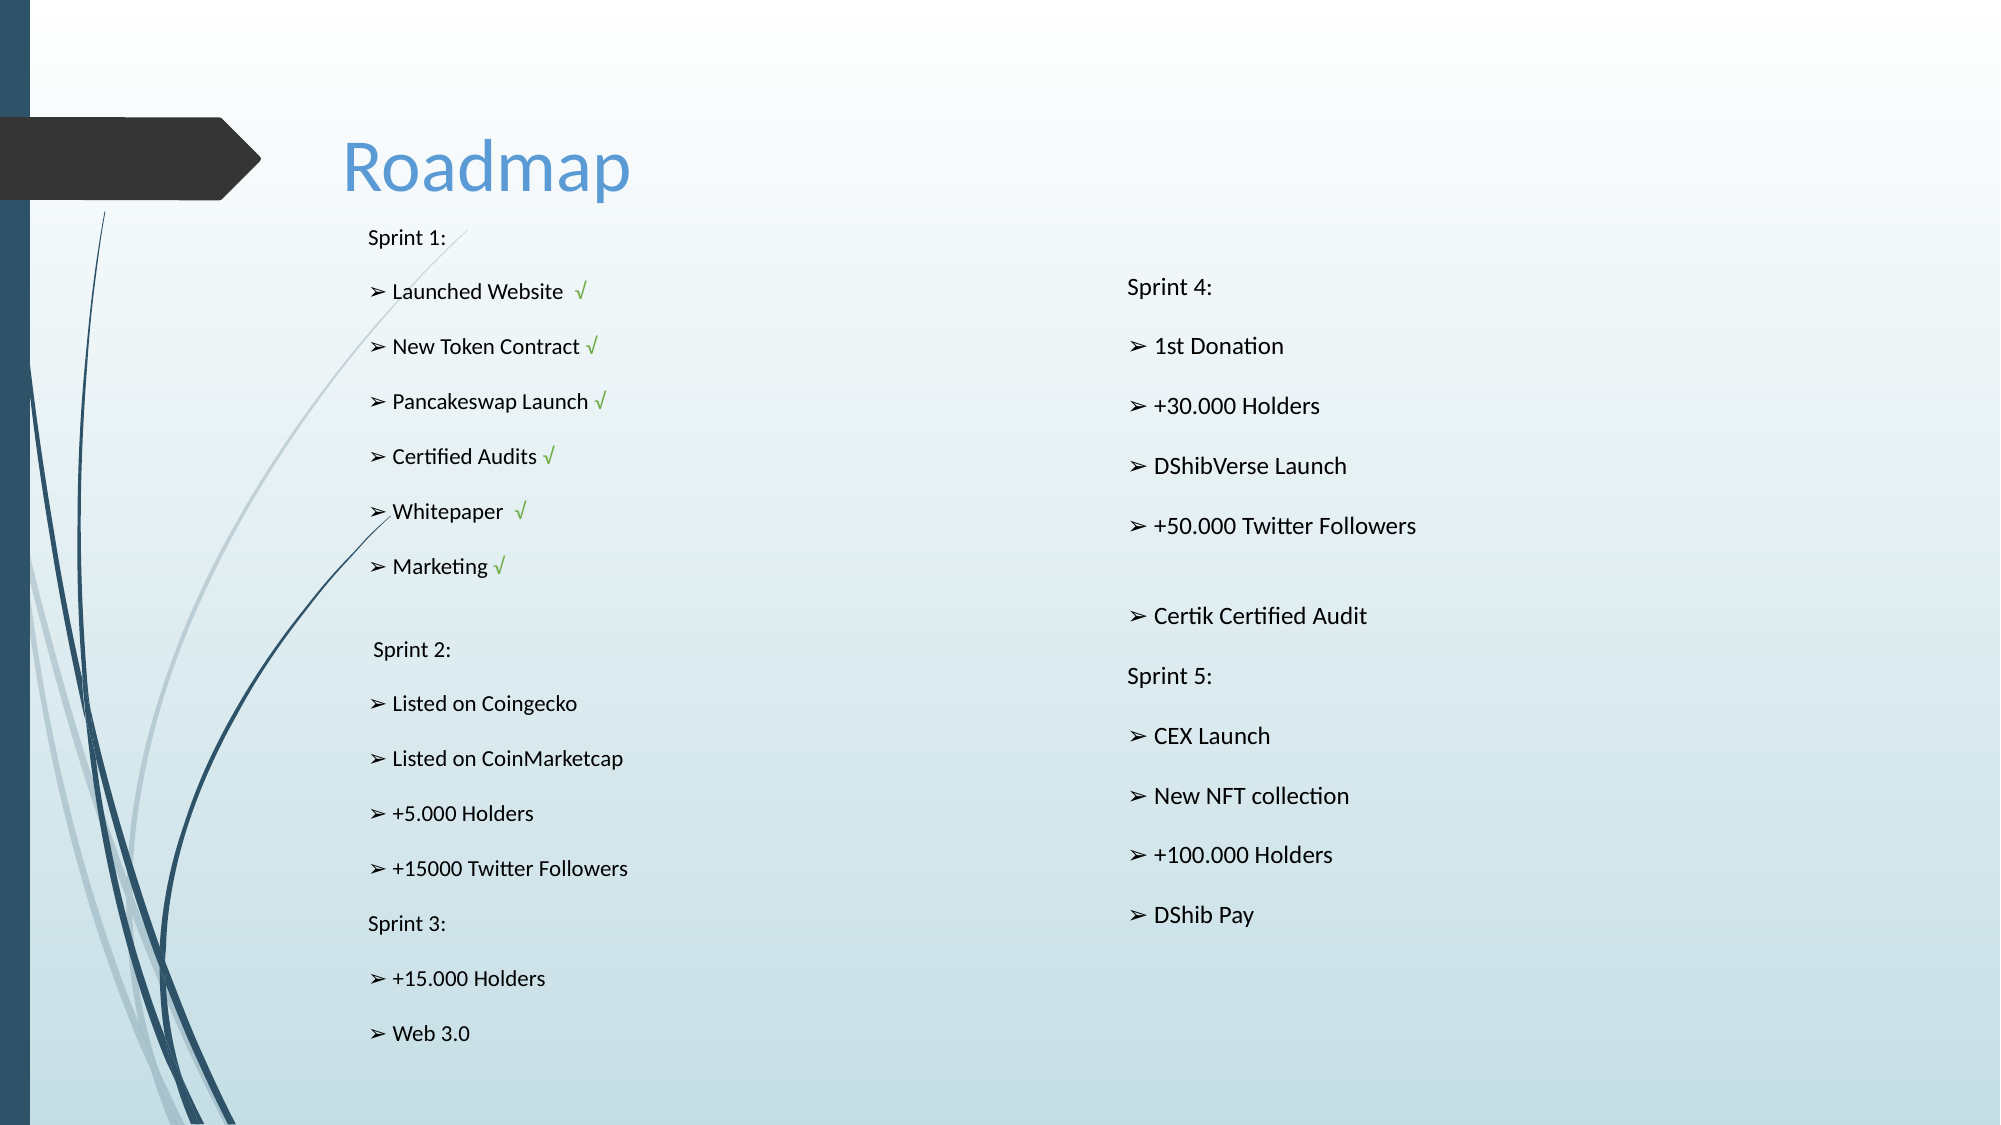

Roadmap
Sprint 1:
➢ Launched Website √
➢ New Token Contract √
➢ Pancakeswap Launch √
➢ Certified Audits √
➢ Whitepaper √
➢ Marketing √
 Sprint 2:
➢ Listed on Coingecko
➢ Listed on CoinMarketcap
➢ +5.000 Holders
➢ +15000 Twitter Followers
Sprint 3:
➢ +15.000 Holders
➢ Web 3.0
Sprint 4:
➢ 1st Donation
➢ +30.000 Holders
➢ DShibVerse Launch
➢ +50.000 Twitter Followers
➢ Certik Certified Audit
Sprint 5:
➢ CEX Launch
➢ New NFT collection
➢ +100.000 Holders
➢ DShib Pay